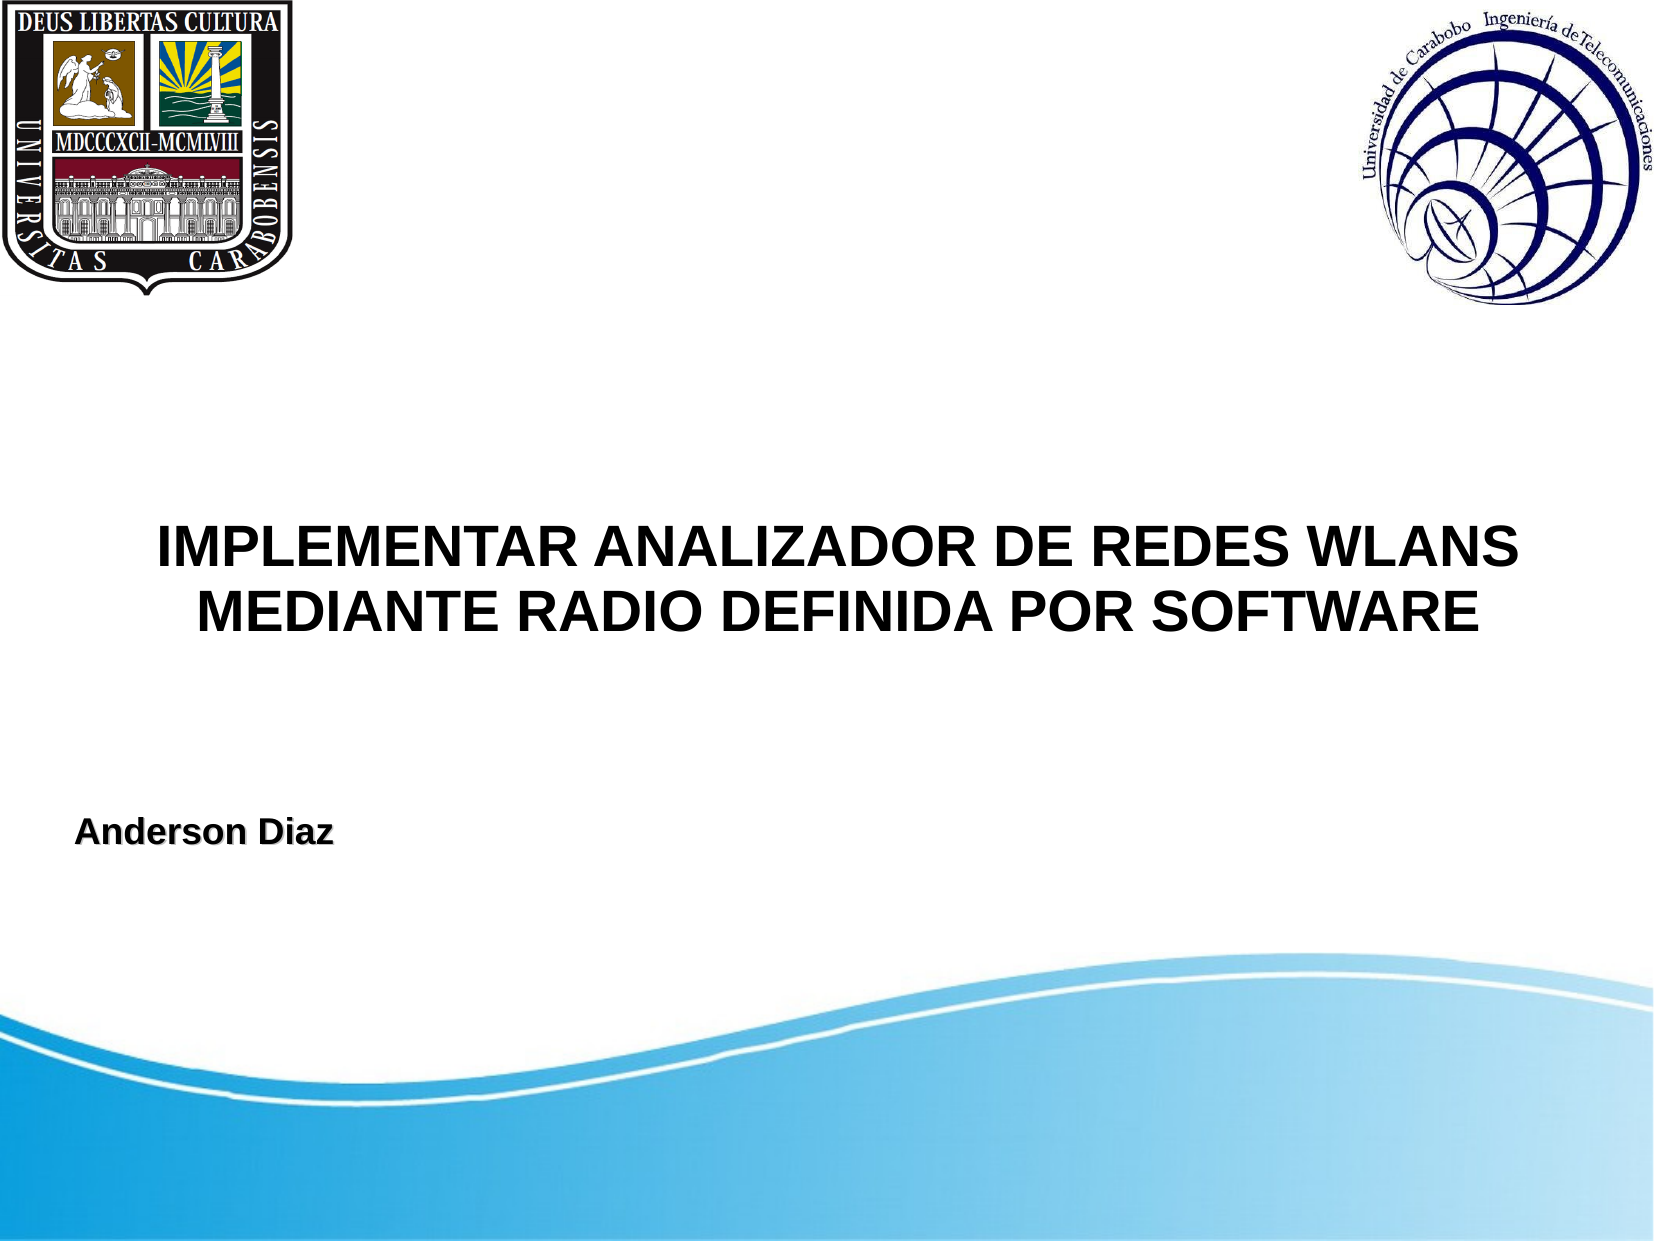

# IMPLEMENTAR ANALIZADOR DE REDES WLANS MEDIANTE RADIO DEFINIDA POR SOFTWARE
Anderson Diaz